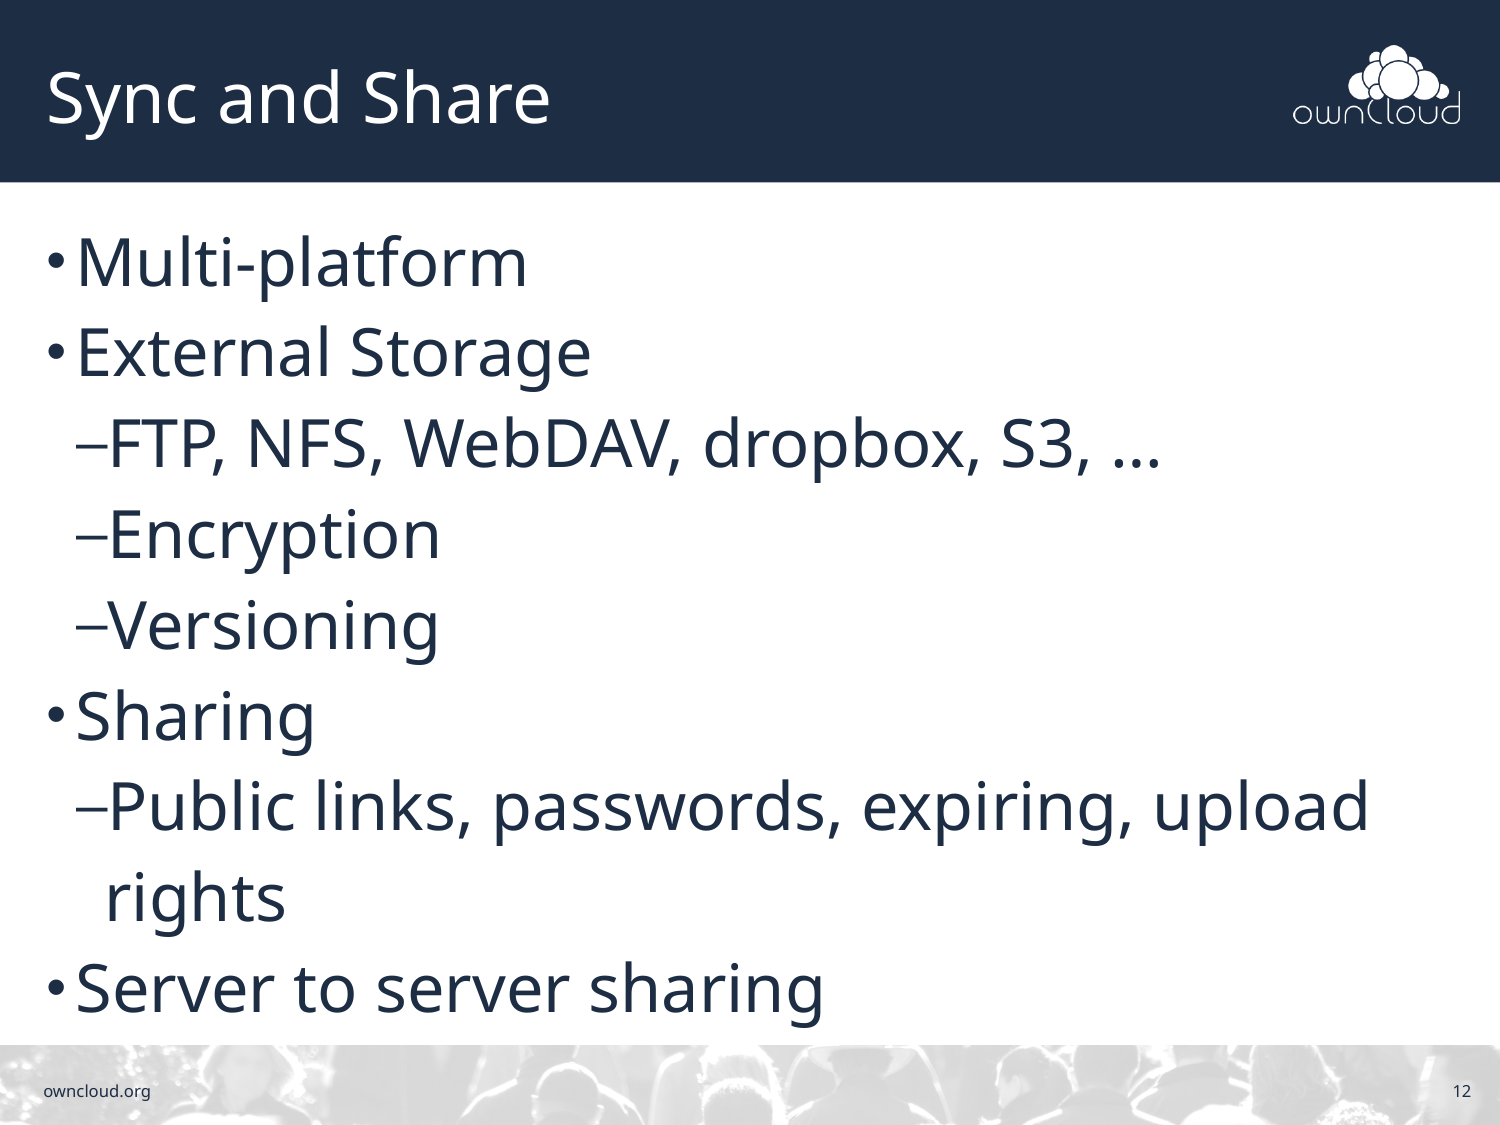

# Sync and Share
Multi-platform
External Storage
FTP, NFS, WebDAV, dropbox, S3, …
Encryption
Versioning
Sharing
Public links, passwords, expiring, upload rights
Server to server sharing